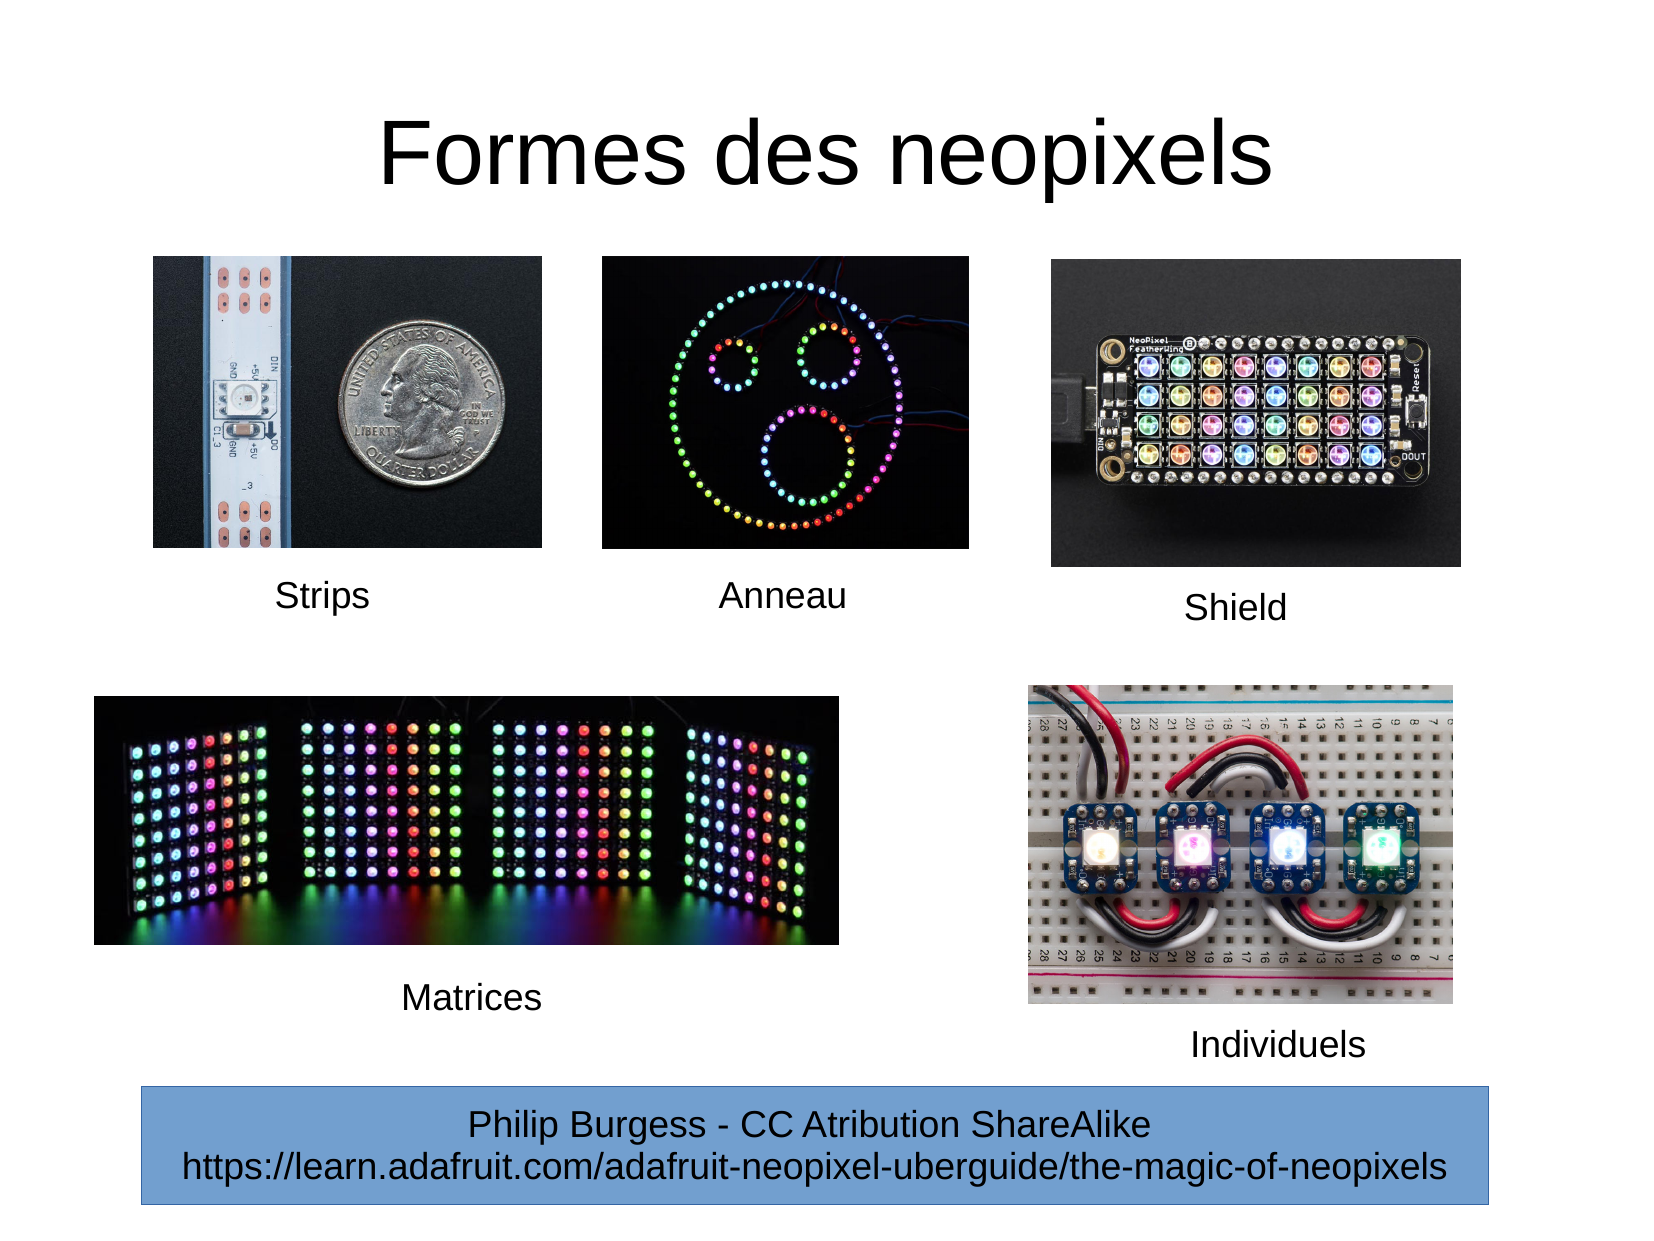

# Formes des neopixels
Strips
Anneau
Shield
Matrices
Individuels
Philip Burgess - CC Atribution ShareAlike
https://learn.adafruit.com/adafruit-neopixel-uberguide/the-magic-of-neopixels